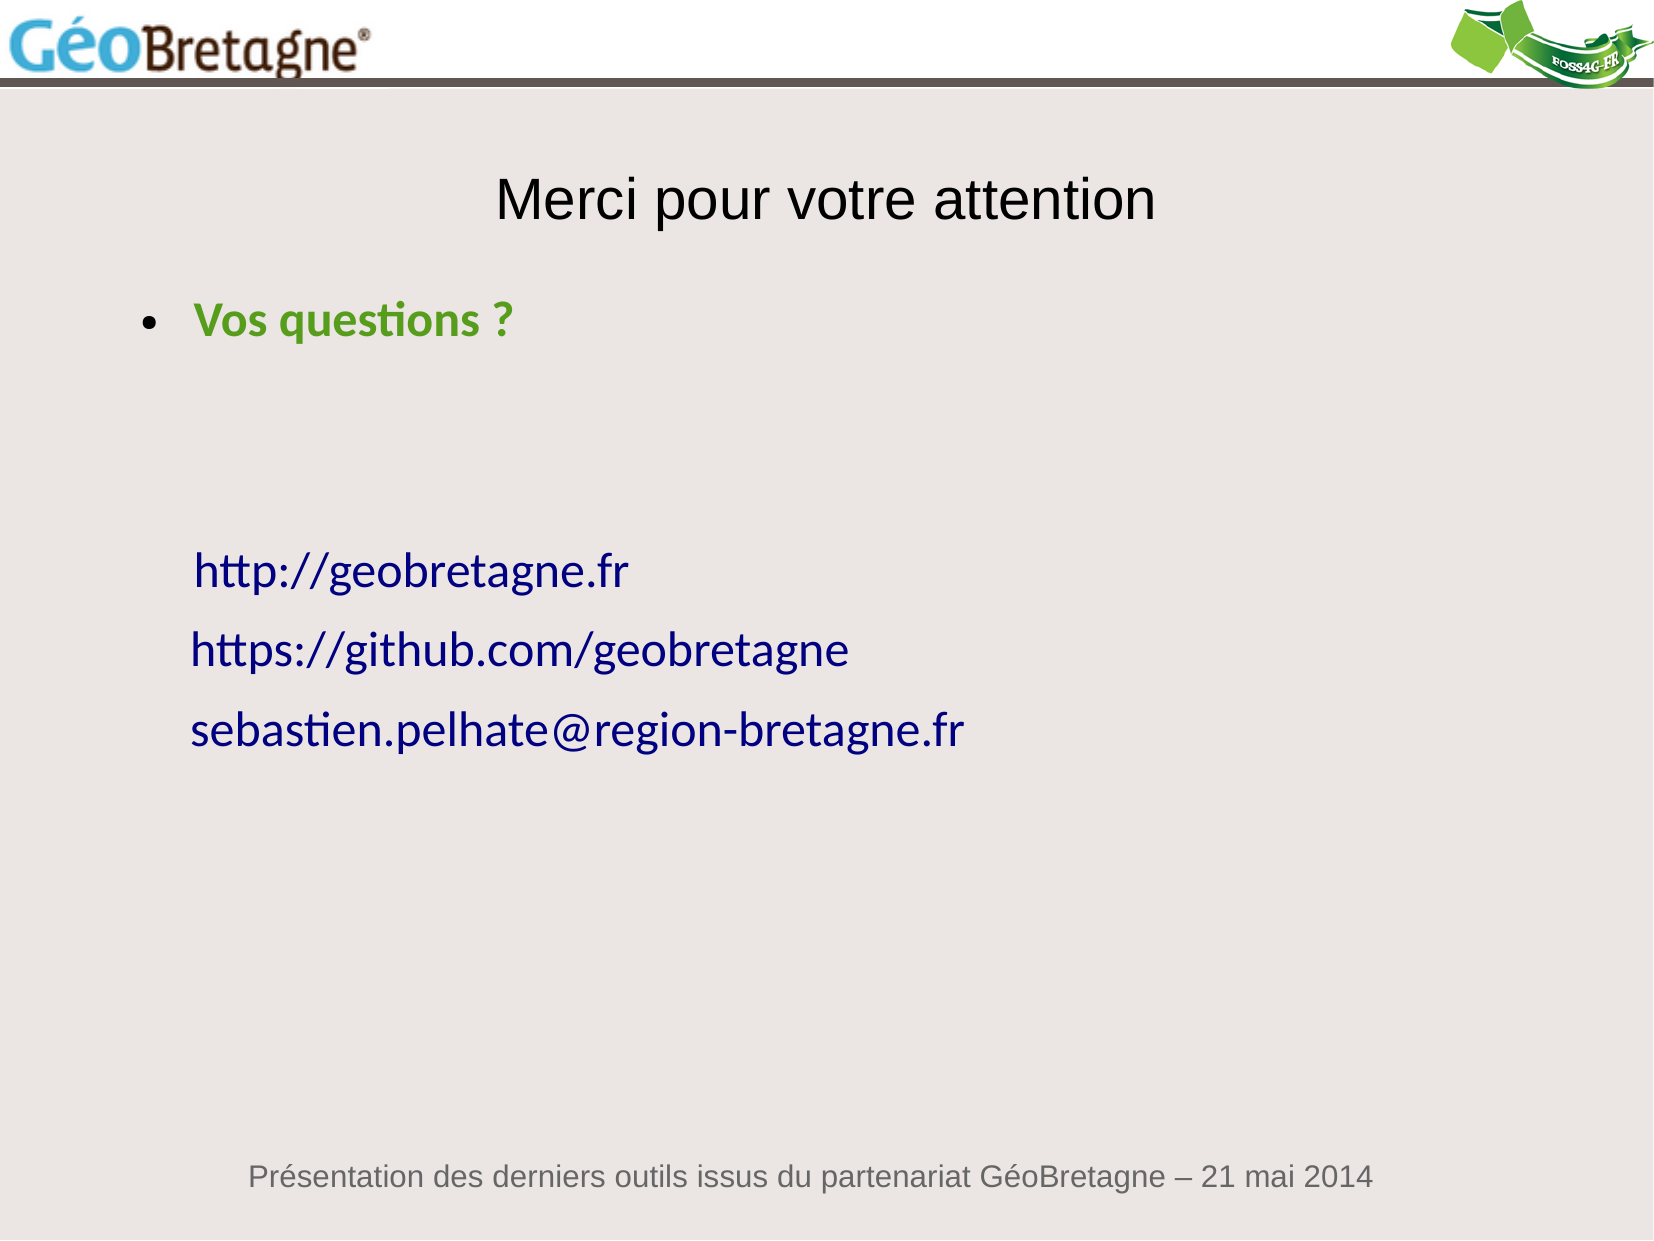

# Merci pour votre attention
Vos questions ?
http://geobretagne.fr
 https://github.com/geobretagne
 sebastien.pelhate@region-bretagne.fr